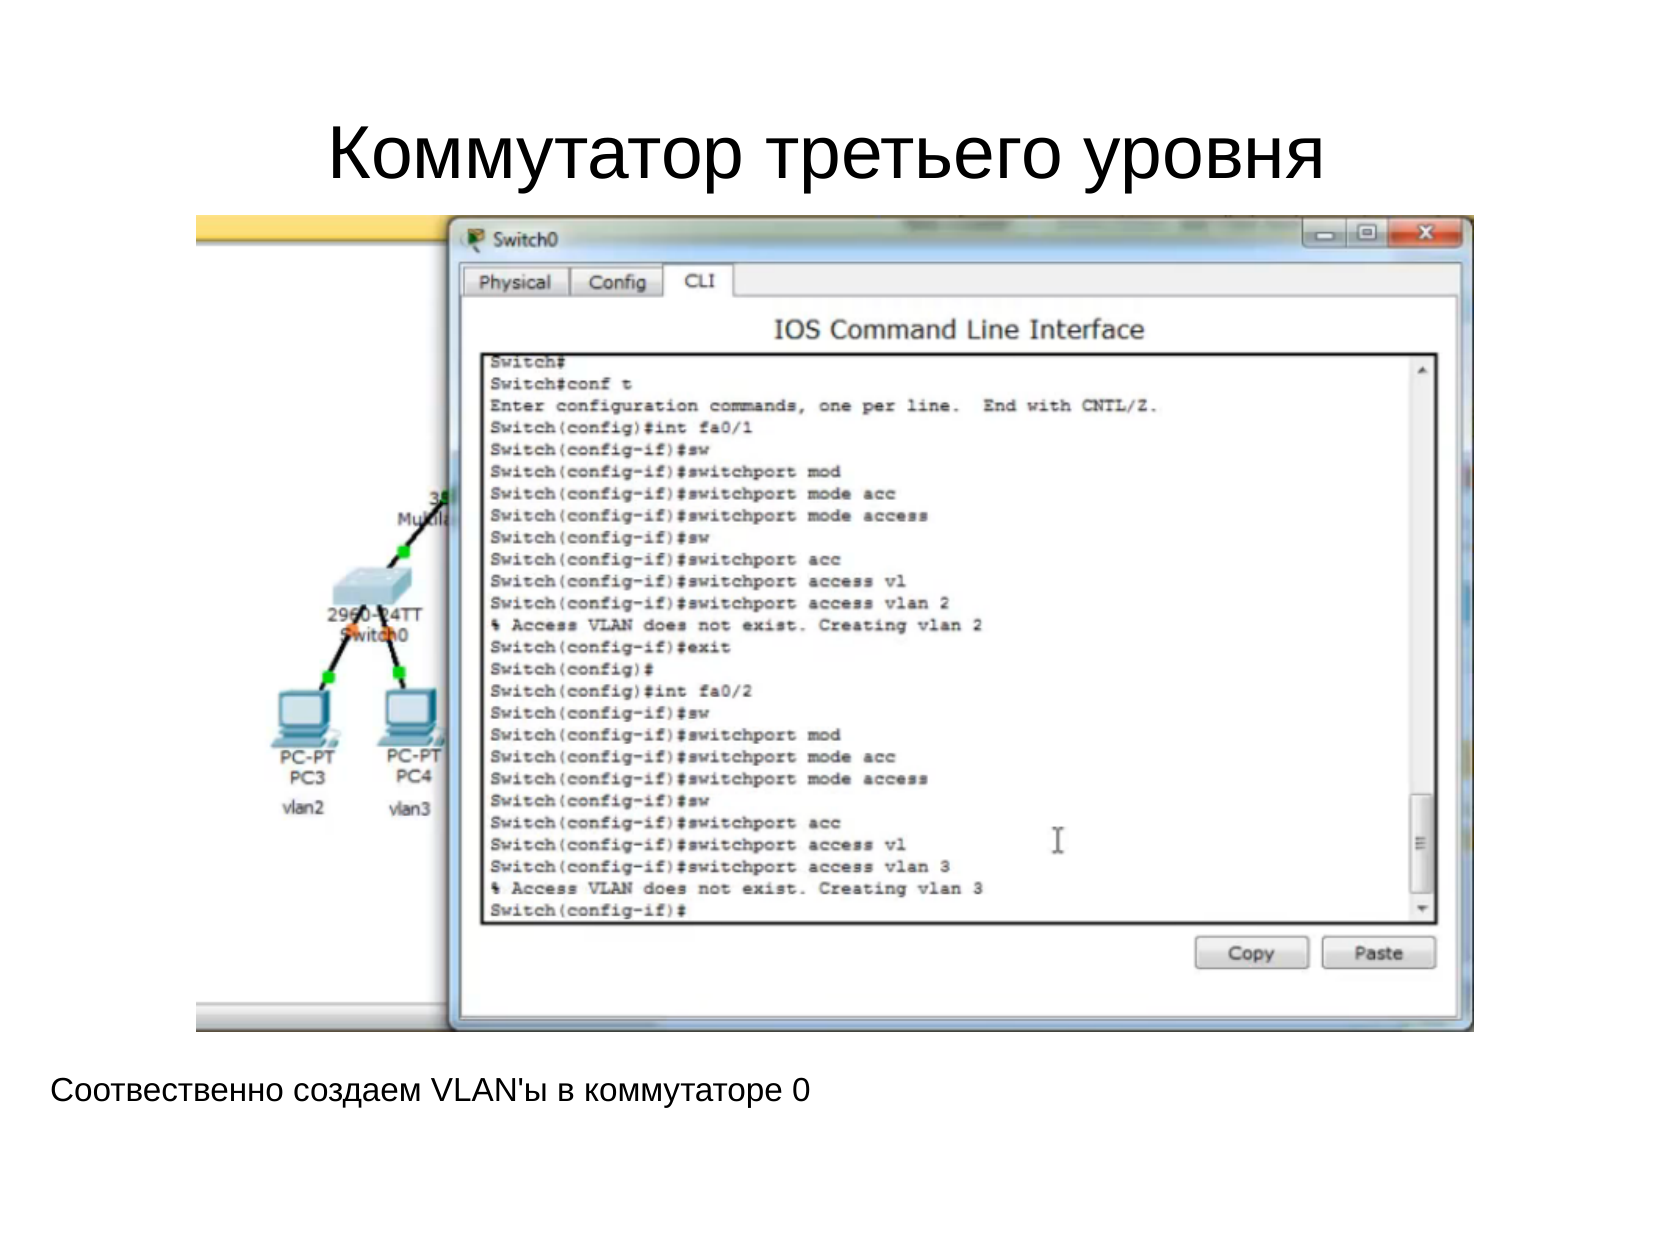

# Коммутатор третьего уровня
Соотвественно создаем VLAN'ы в коммутаторе 0